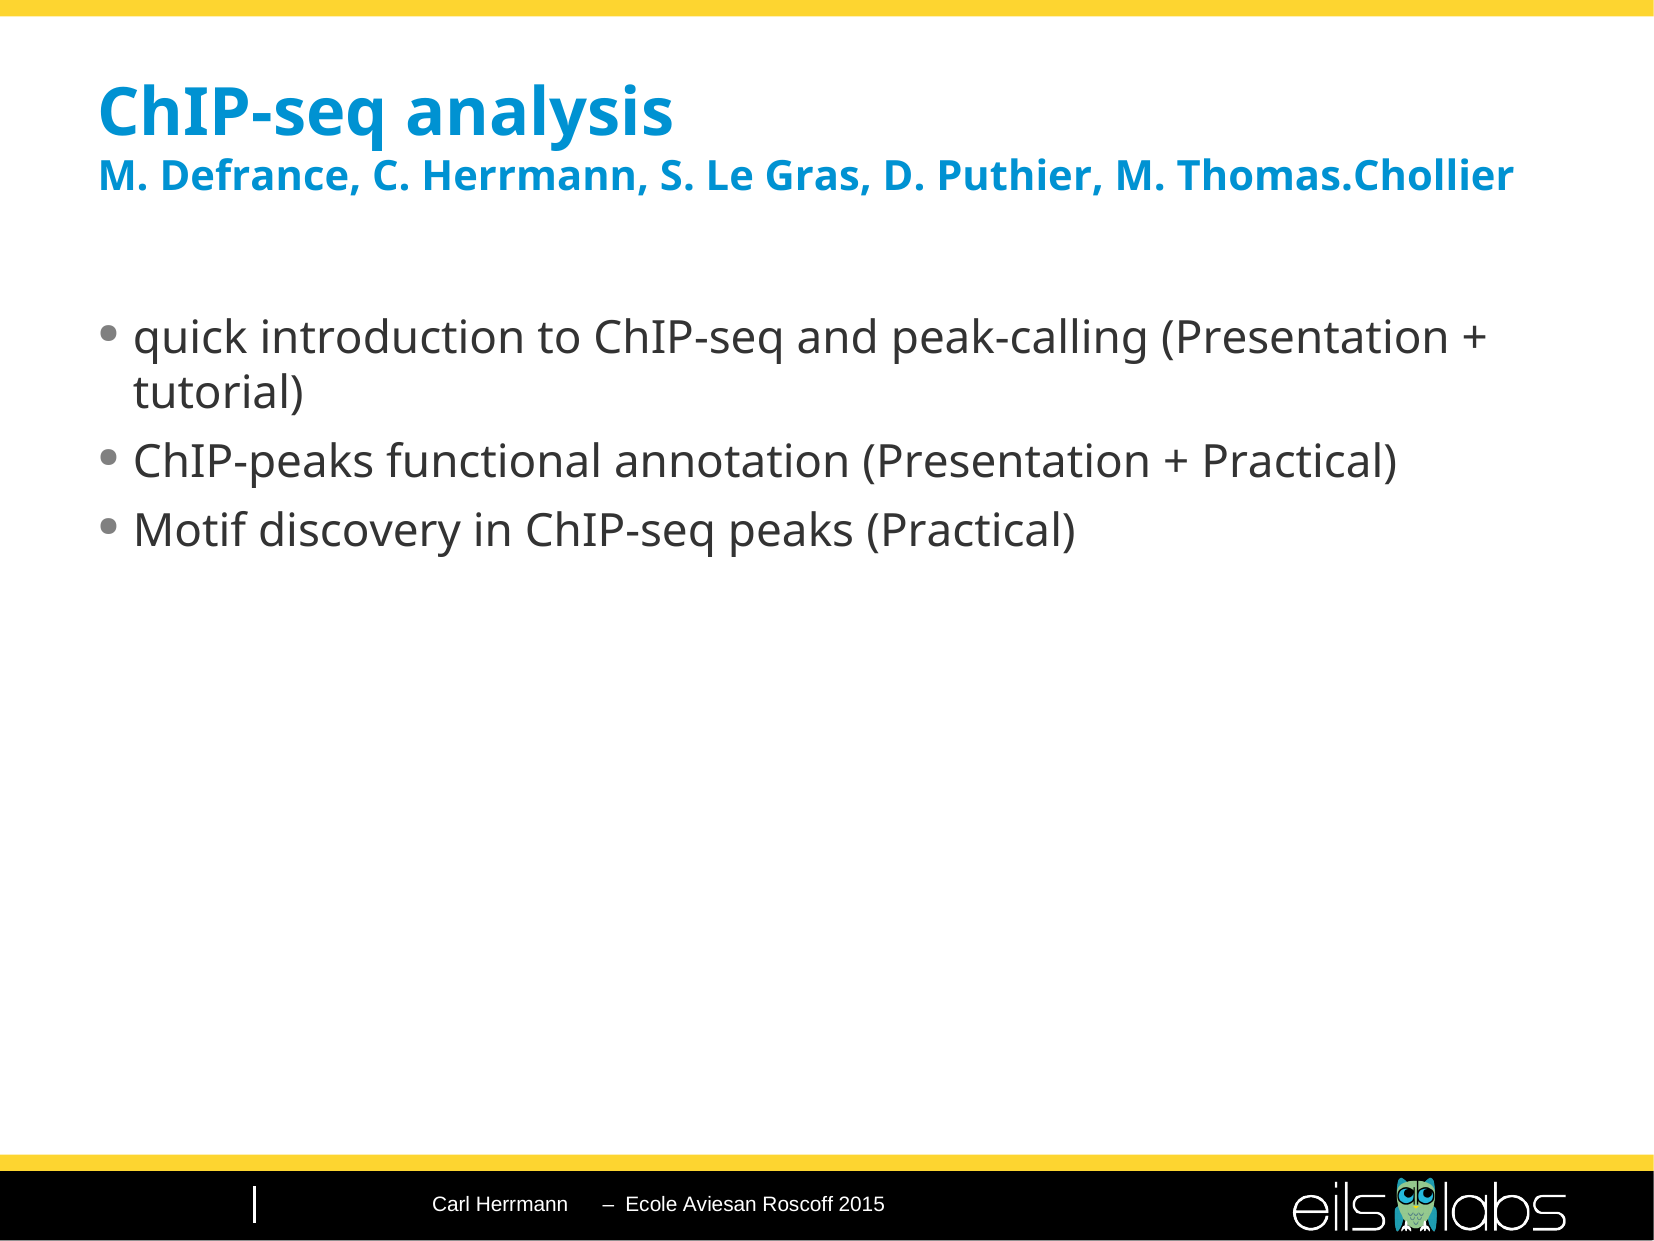

# ChIP-seq analysis M. Defrance, C. Herrmann, S. Le Gras, D. Puthier, M. Thomas.Chollier
quick introduction to ChIP-seq and peak-calling (Presentation + tutorial)
ChIP-peaks functional annotation (Presentation + Practical)
Motif discovery in ChIP-seq peaks (Practical)